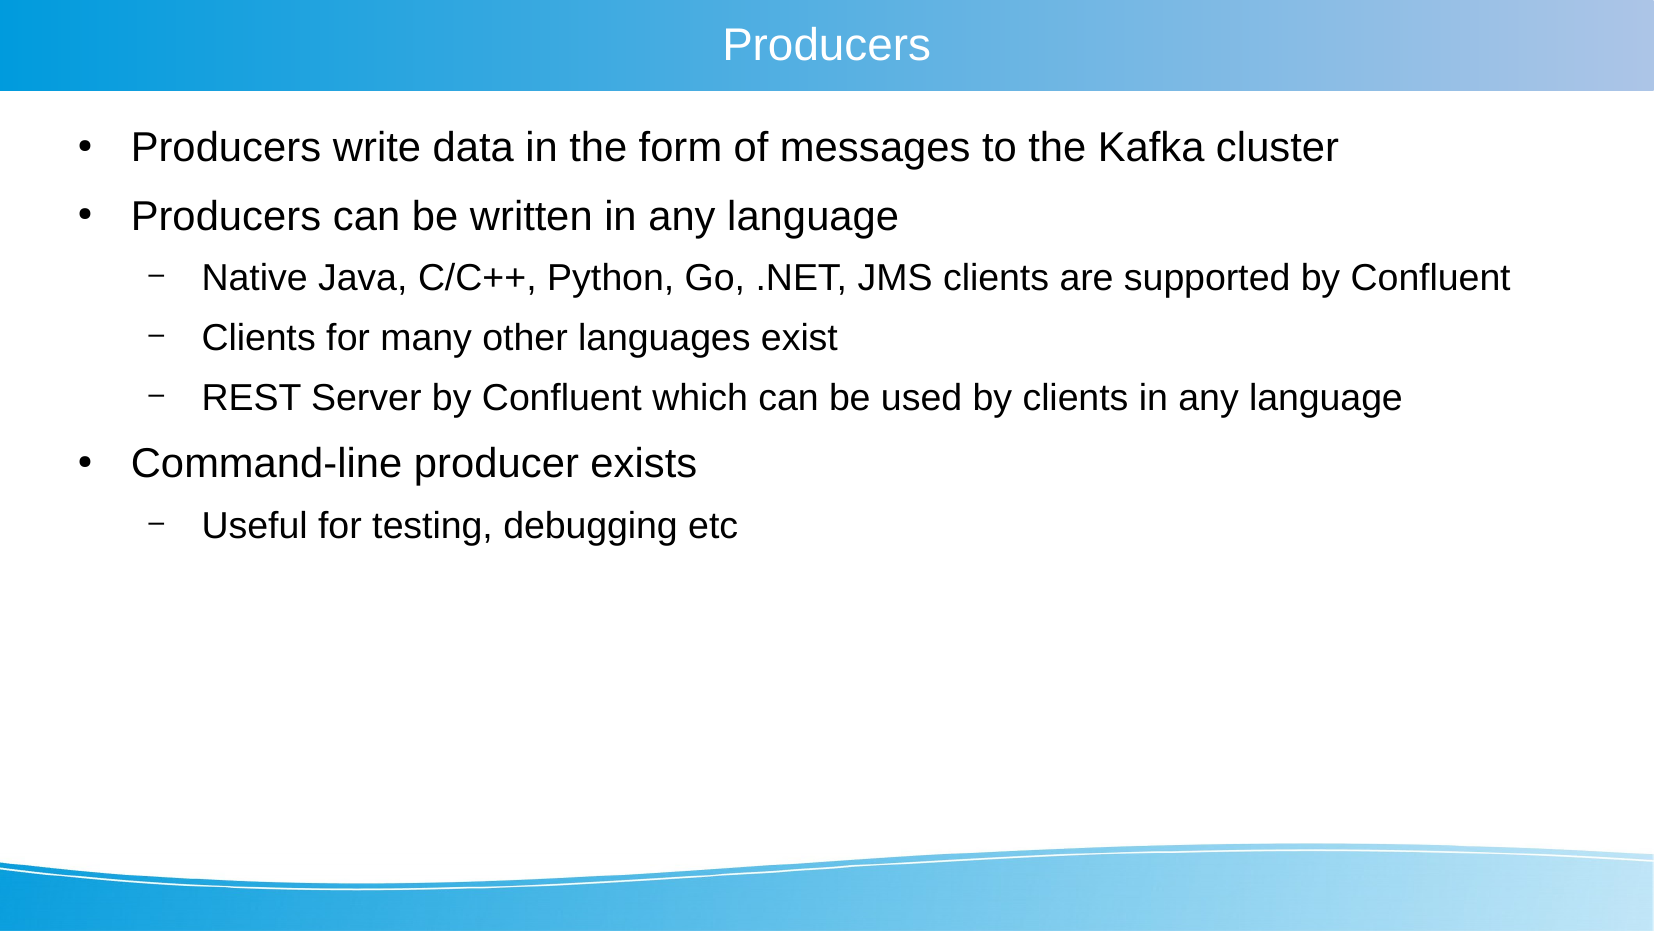

# Producers
Producers write data in the form of messages to the Kafka cluster
Producers can be written in any language
Native Java, C/C++, Python, Go, .NET, JMS clients are supported by Confluent
Clients for many other languages exist
REST Server by Confluent which can be used by clients in any language
Command-line producer exists
Useful for testing, debugging etc